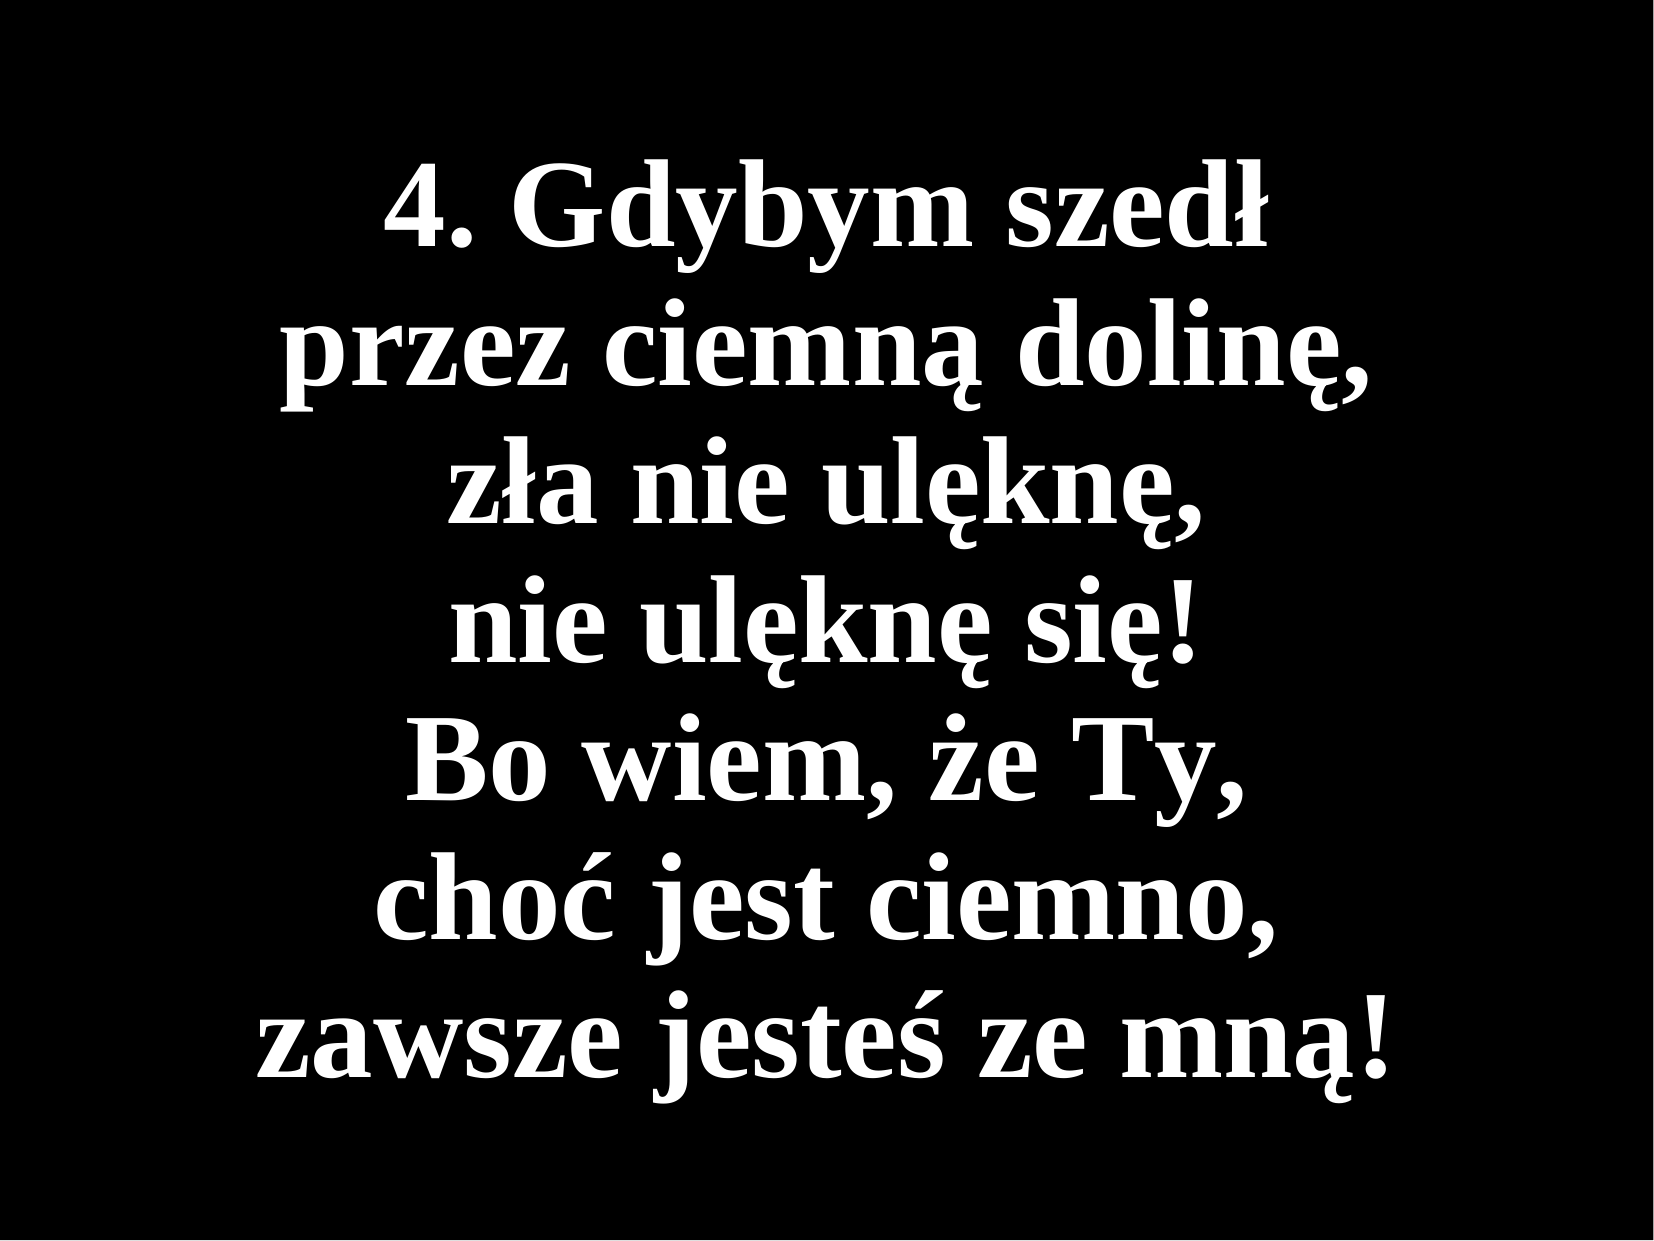

# 4. Gdybym szedł przez ciemną dolinę, zła nie ulęknę, nie ulęknę się! Bo wiem, że Ty, choć jest ciemno, zawsze jesteś ze mną!